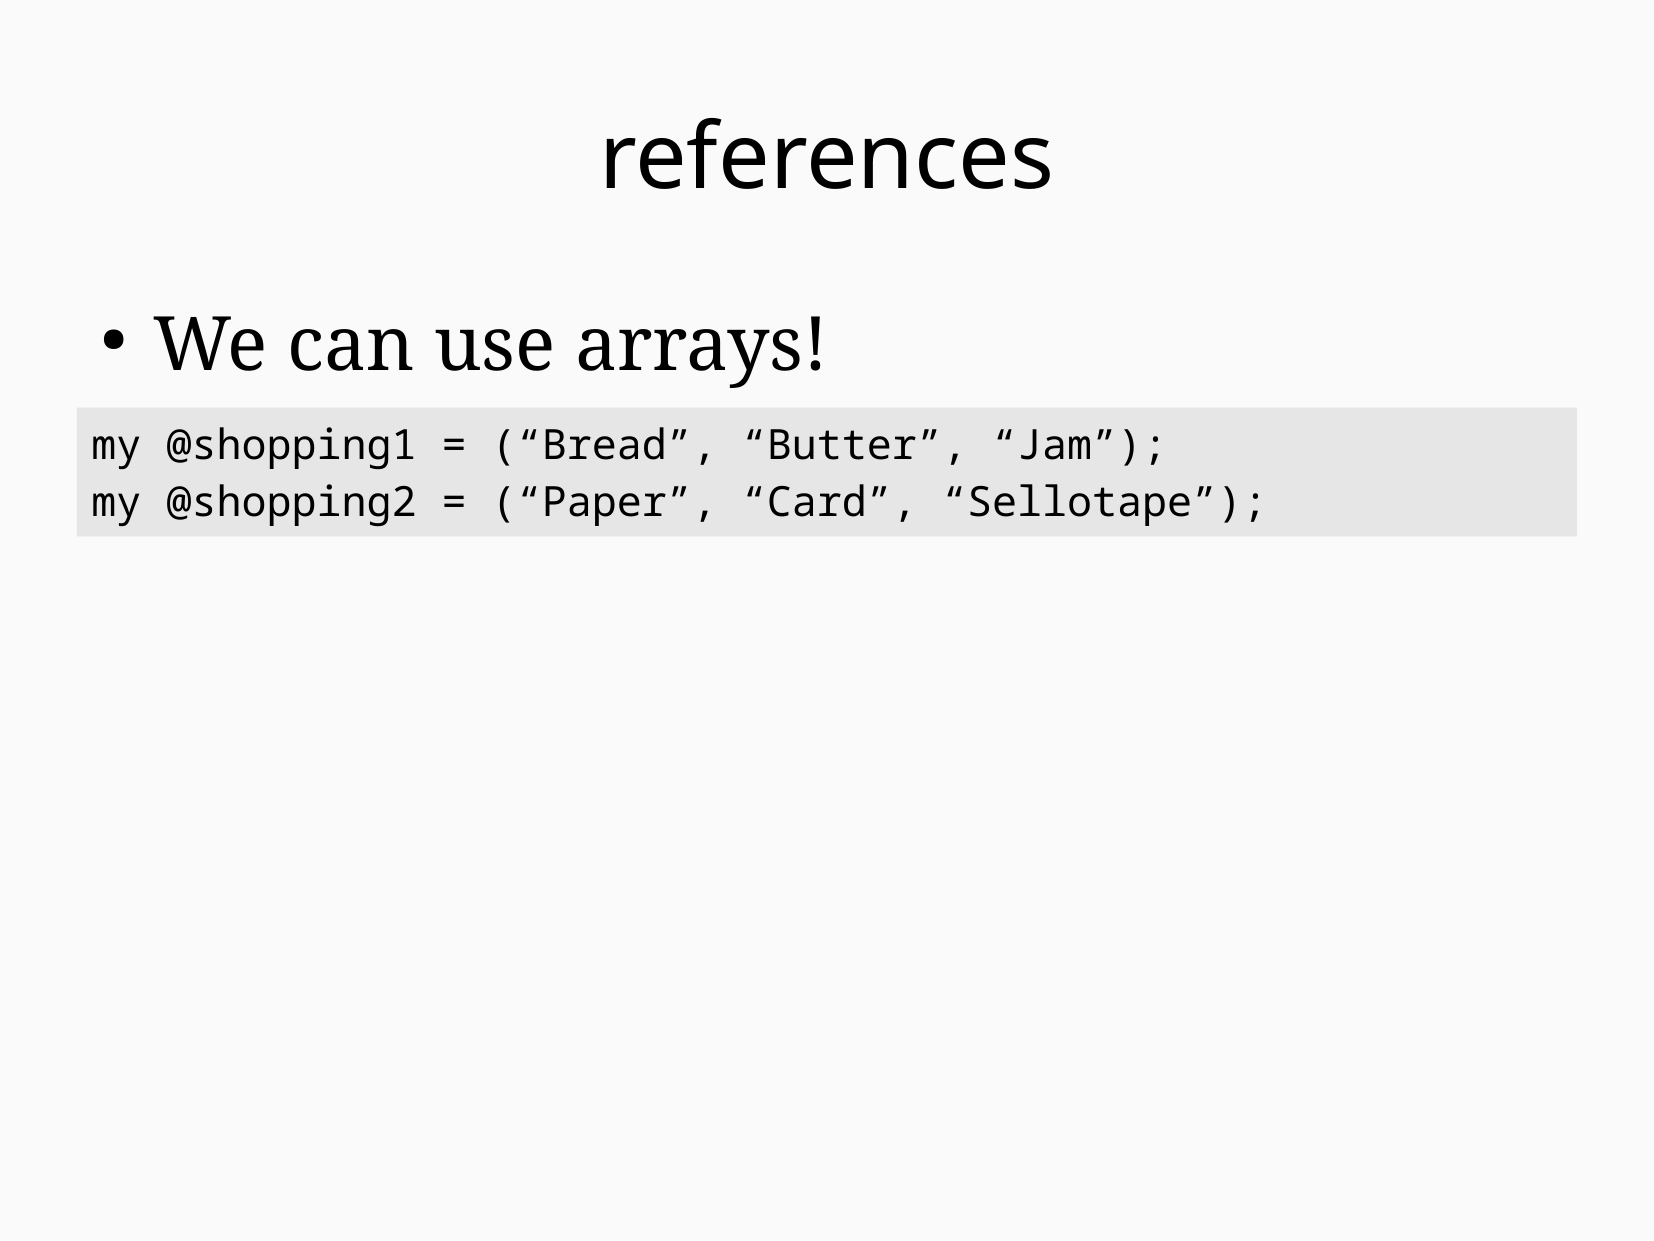

# references
We can use arrays!
my @shopping1 = (“Bread”, “Butter”, “Jam”);
my @shopping2 = (“Paper”, “Card”, “Sellotape”);